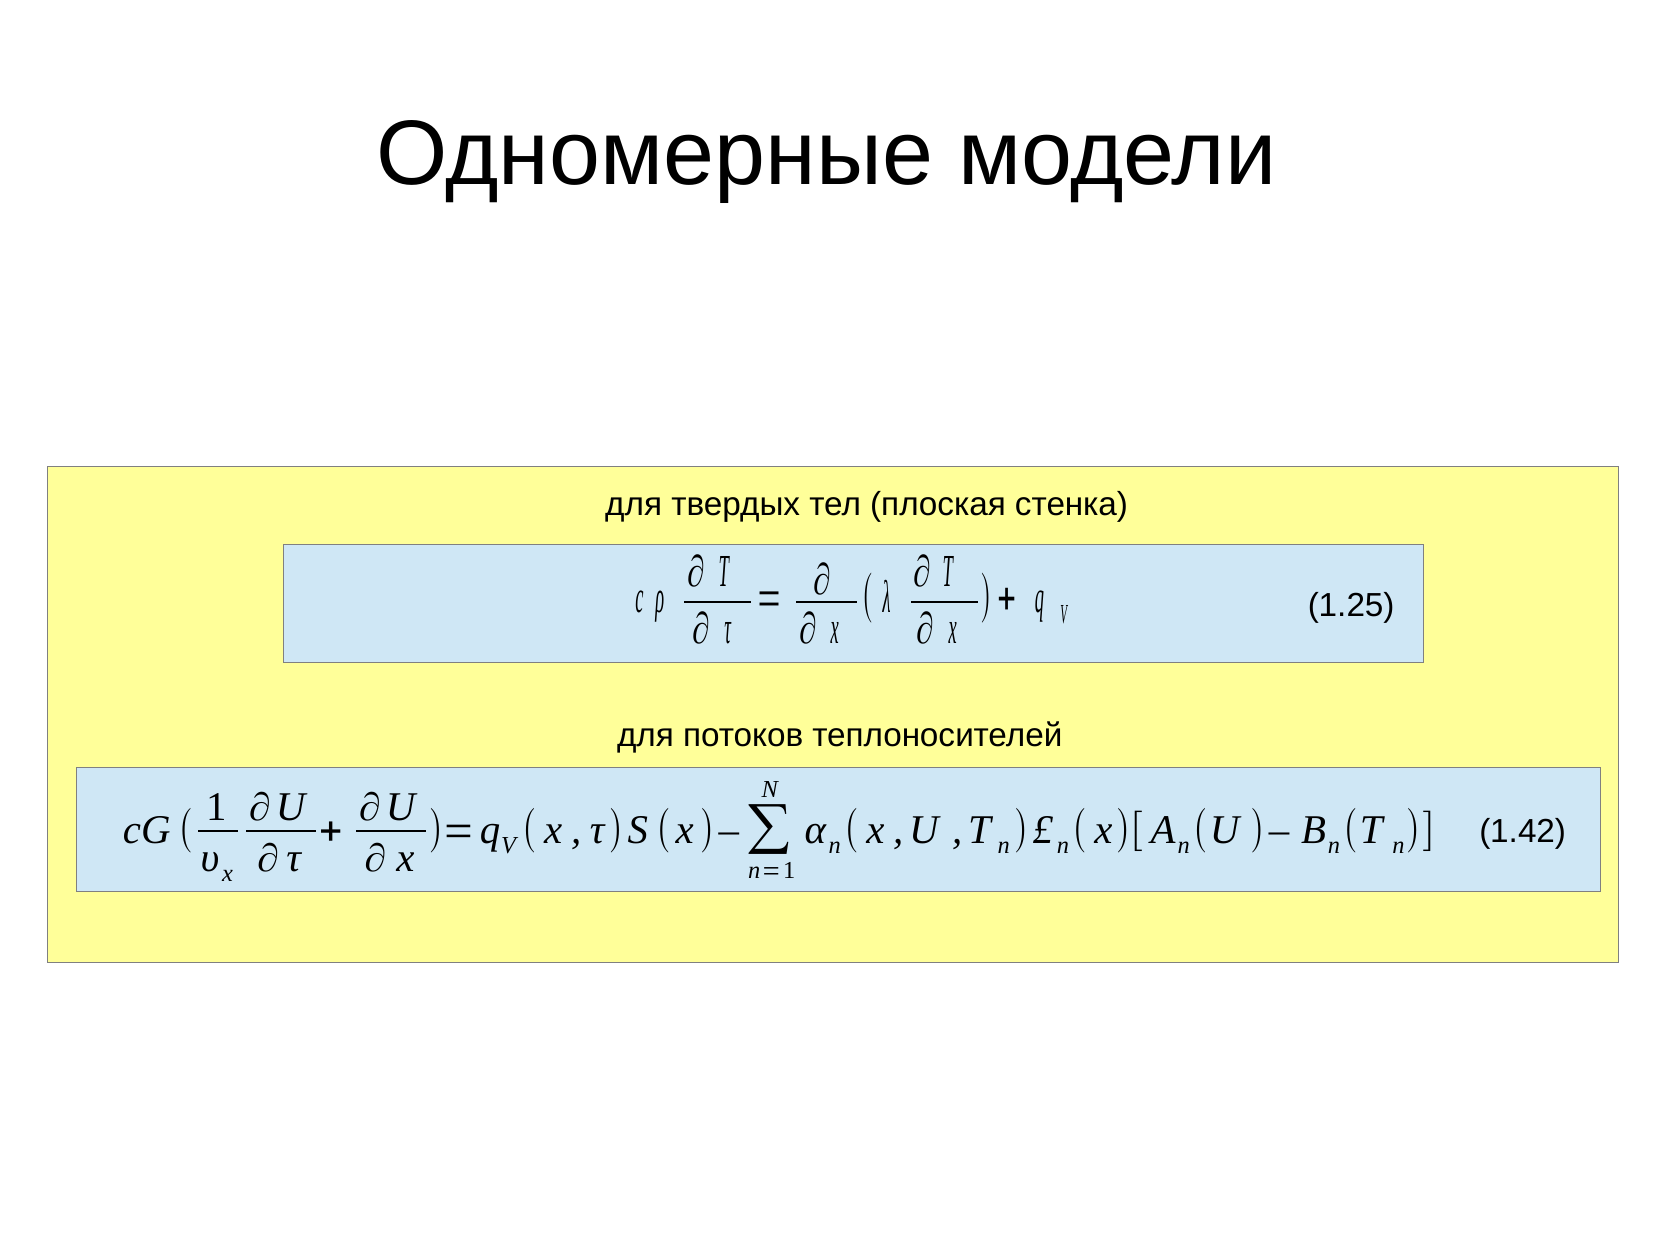

# Одномерные модели
для твердых тел (плоская стенка)
(1.25)
для потоков теплоносителей
(1.42)